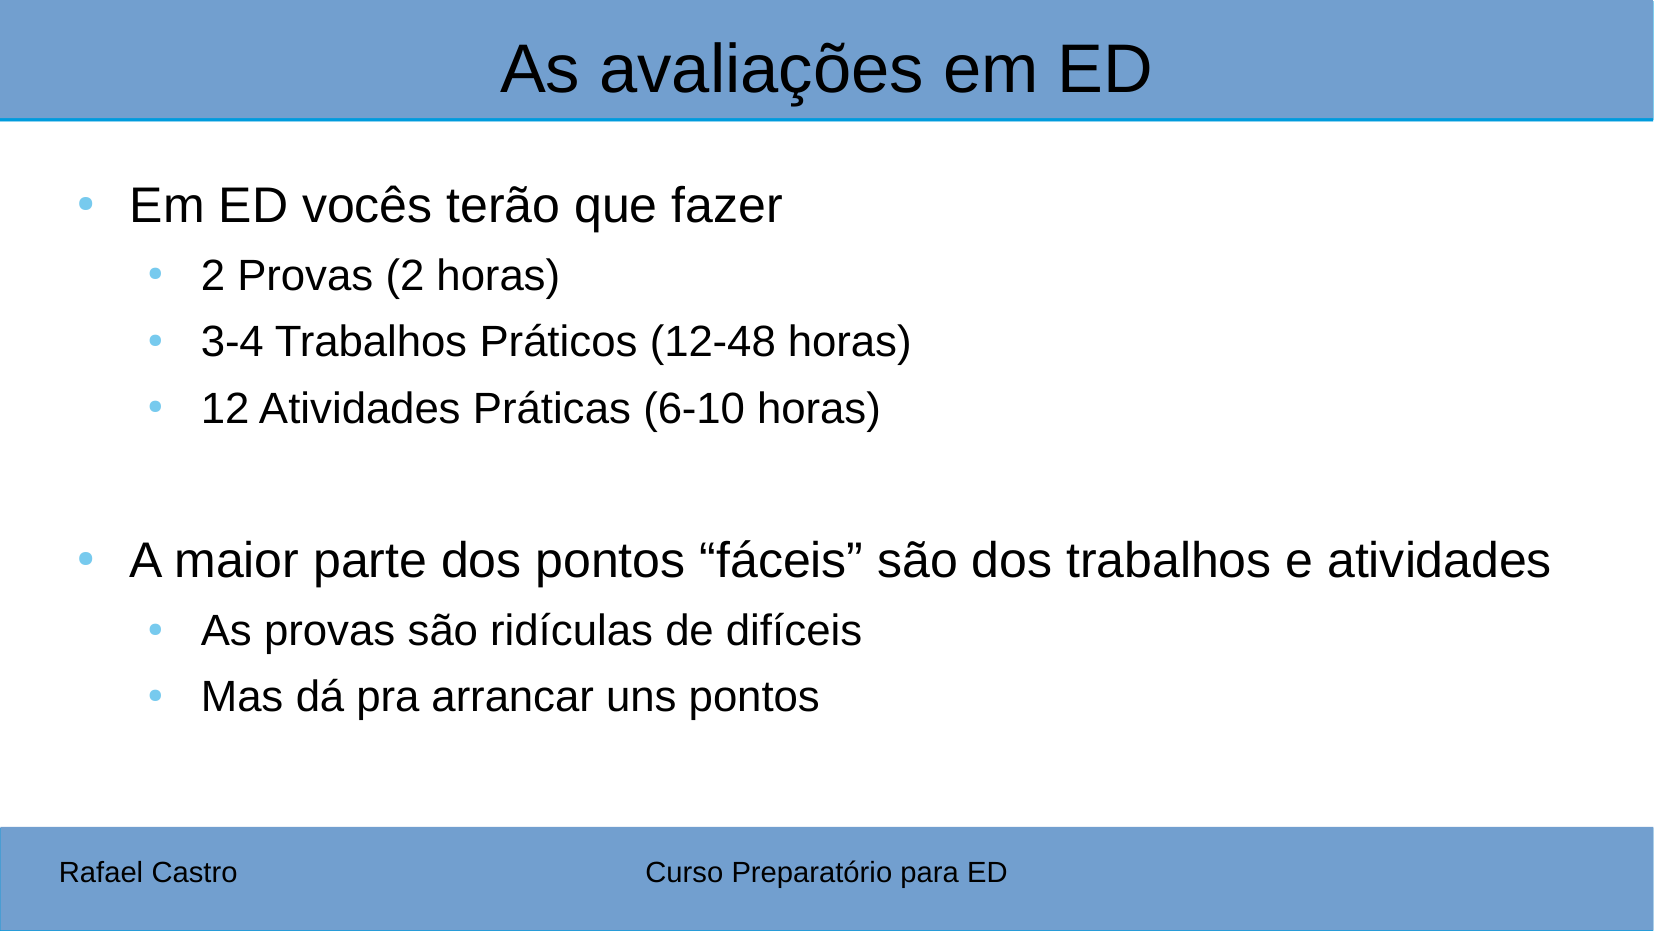

# As avaliações em ED
Em ED vocês terão que fazer
2 Provas (2 horas)
3-4 Trabalhos Práticos (12-48 horas)
12 Atividades Práticas (6-10 horas)
A maior parte dos pontos “fáceis” são dos trabalhos e atividades
As provas são ridículas de difíceis
Mas dá pra arrancar uns pontos
Curso Preparatório para ED